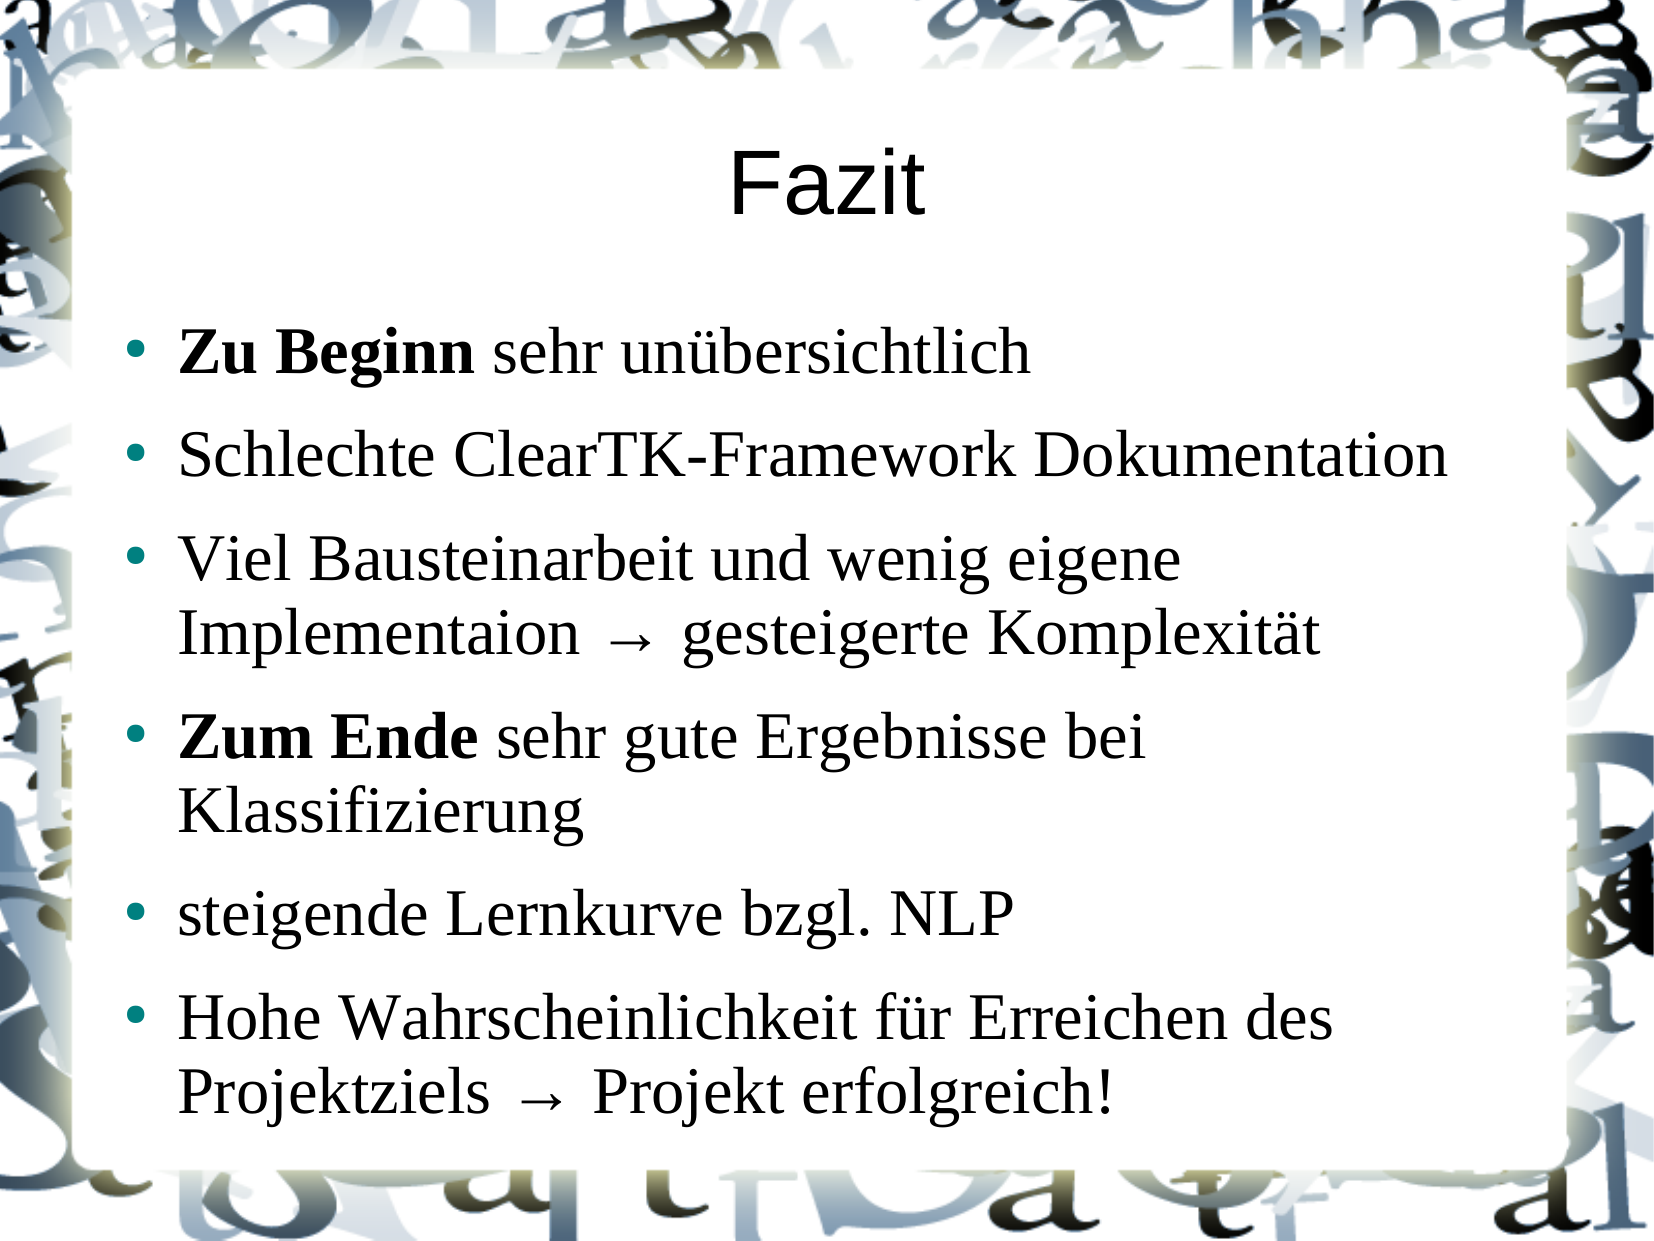

# Fazit
Zu Beginn sehr unübersichtlich
Schlechte ClearTK-Framework Dokumentation
Viel Bausteinarbeit und wenig eigene Implementaion → gesteigerte Komplexität
Zum Ende sehr gute Ergebnisse bei Klassifizierung
steigende Lernkurve bzgl. NLP
Hohe Wahrscheinlichkeit für Erreichen des Projektziels → Projekt erfolgreich!